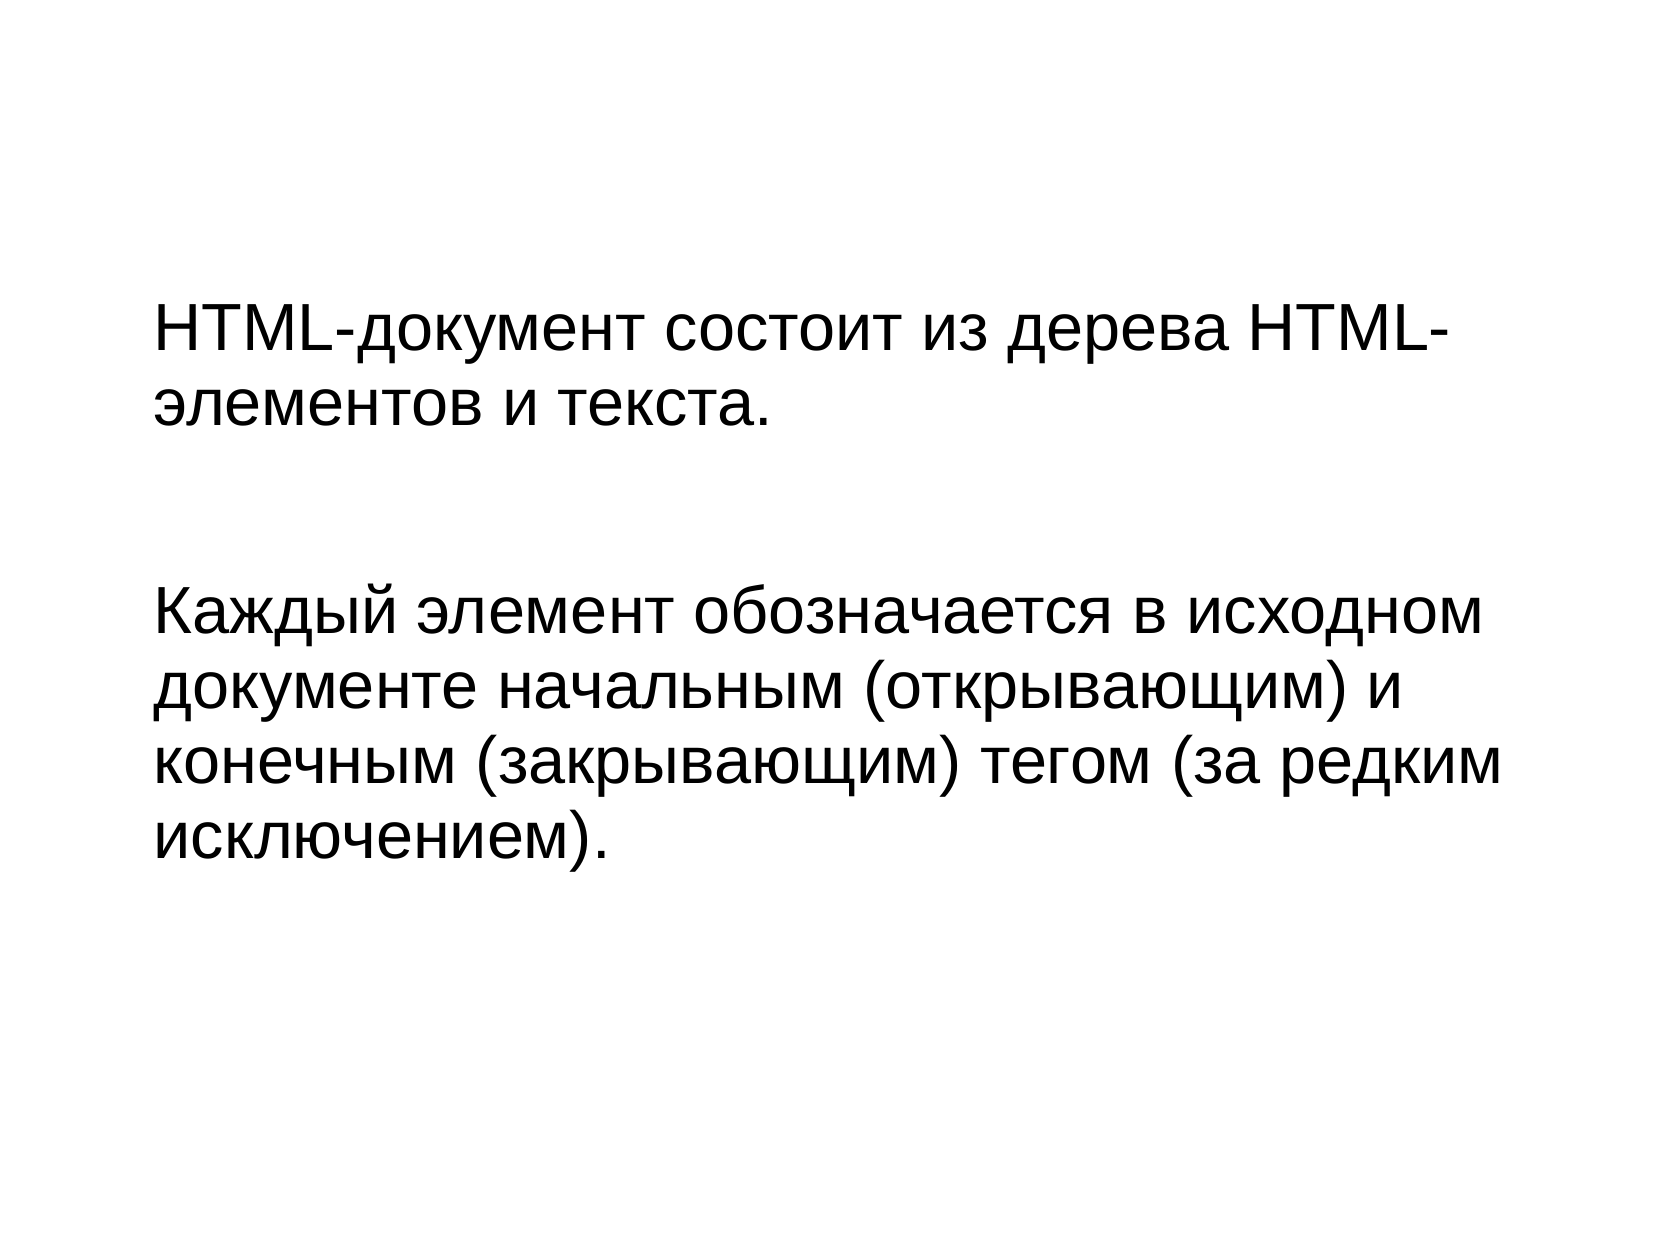

# HTML-документ состоит из дерева HTML-элементов и текста.
Каждый элемент обозначается в исходном документе начальным (открывающим) и конечным (закрывающим) тегом (за редким исключением).